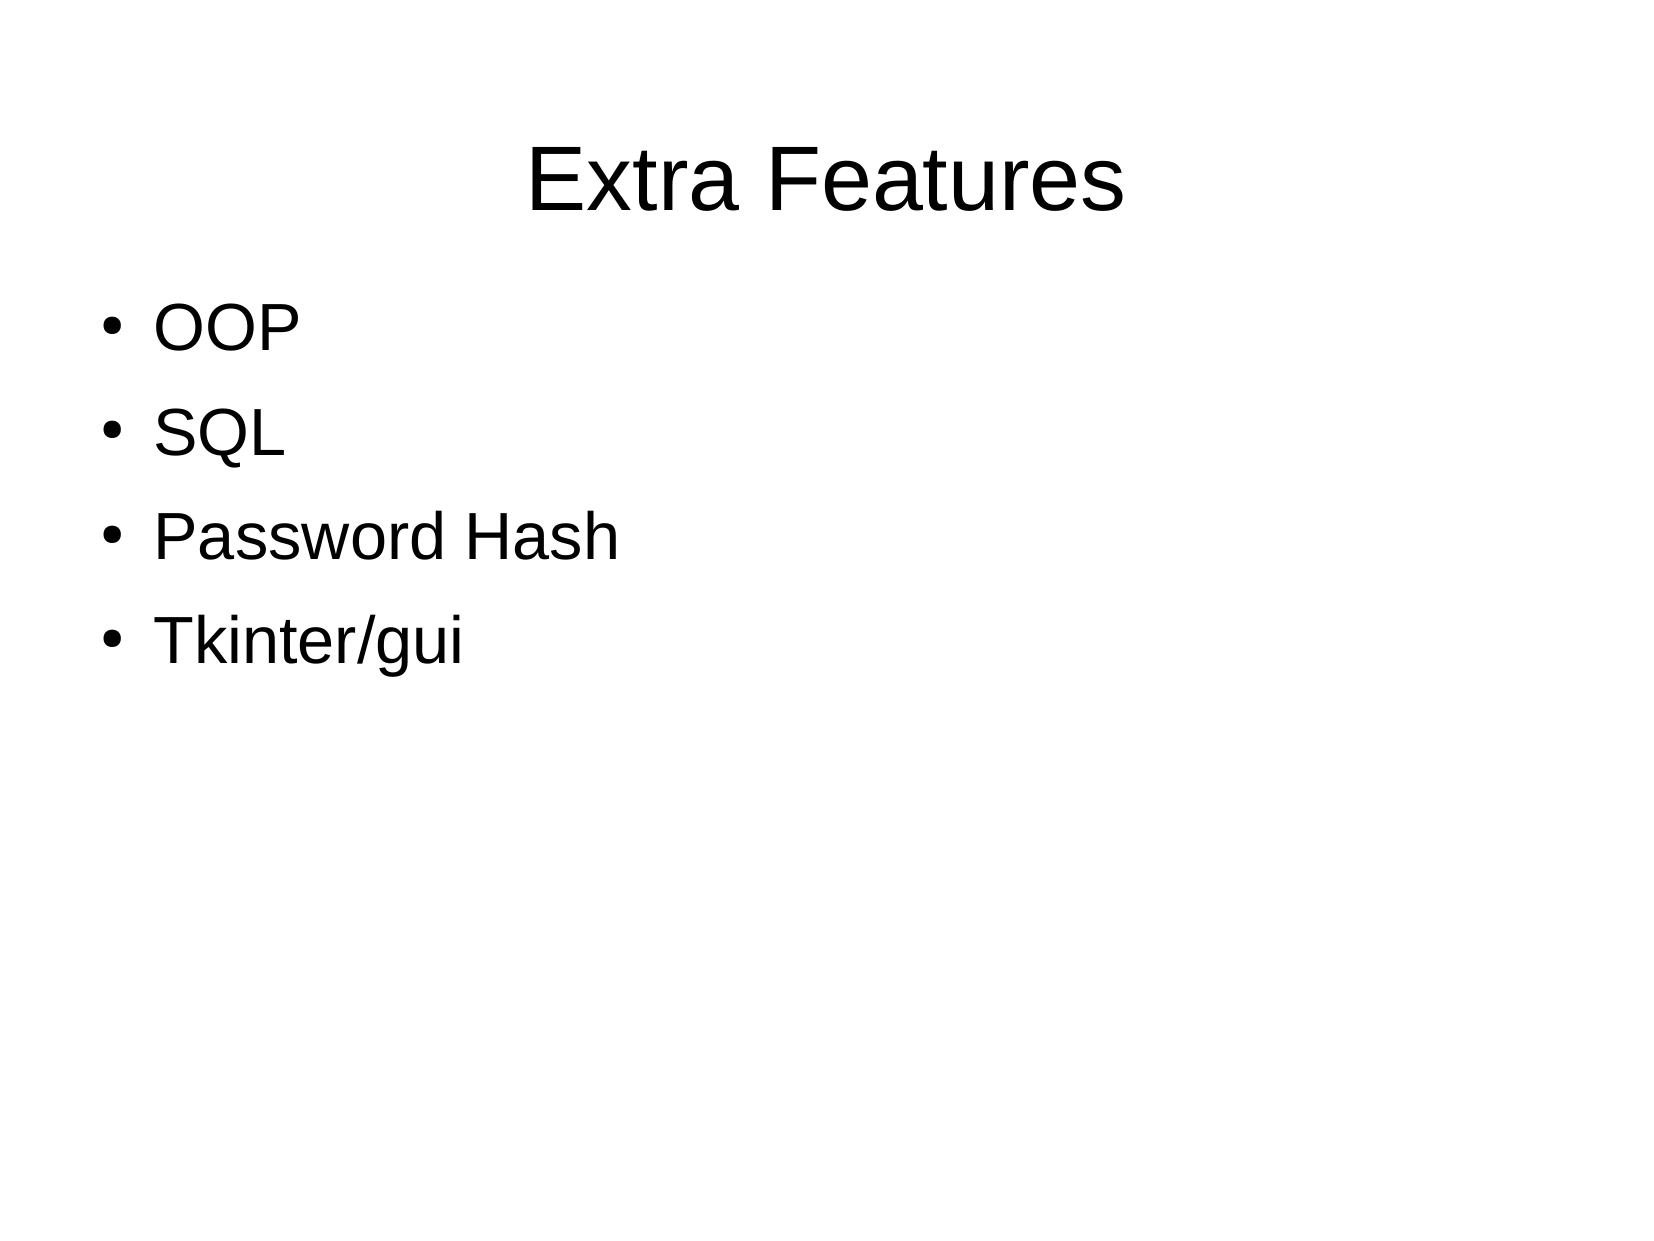

# Extra Features
OOP
SQL
Password Hash
Tkinter/gui